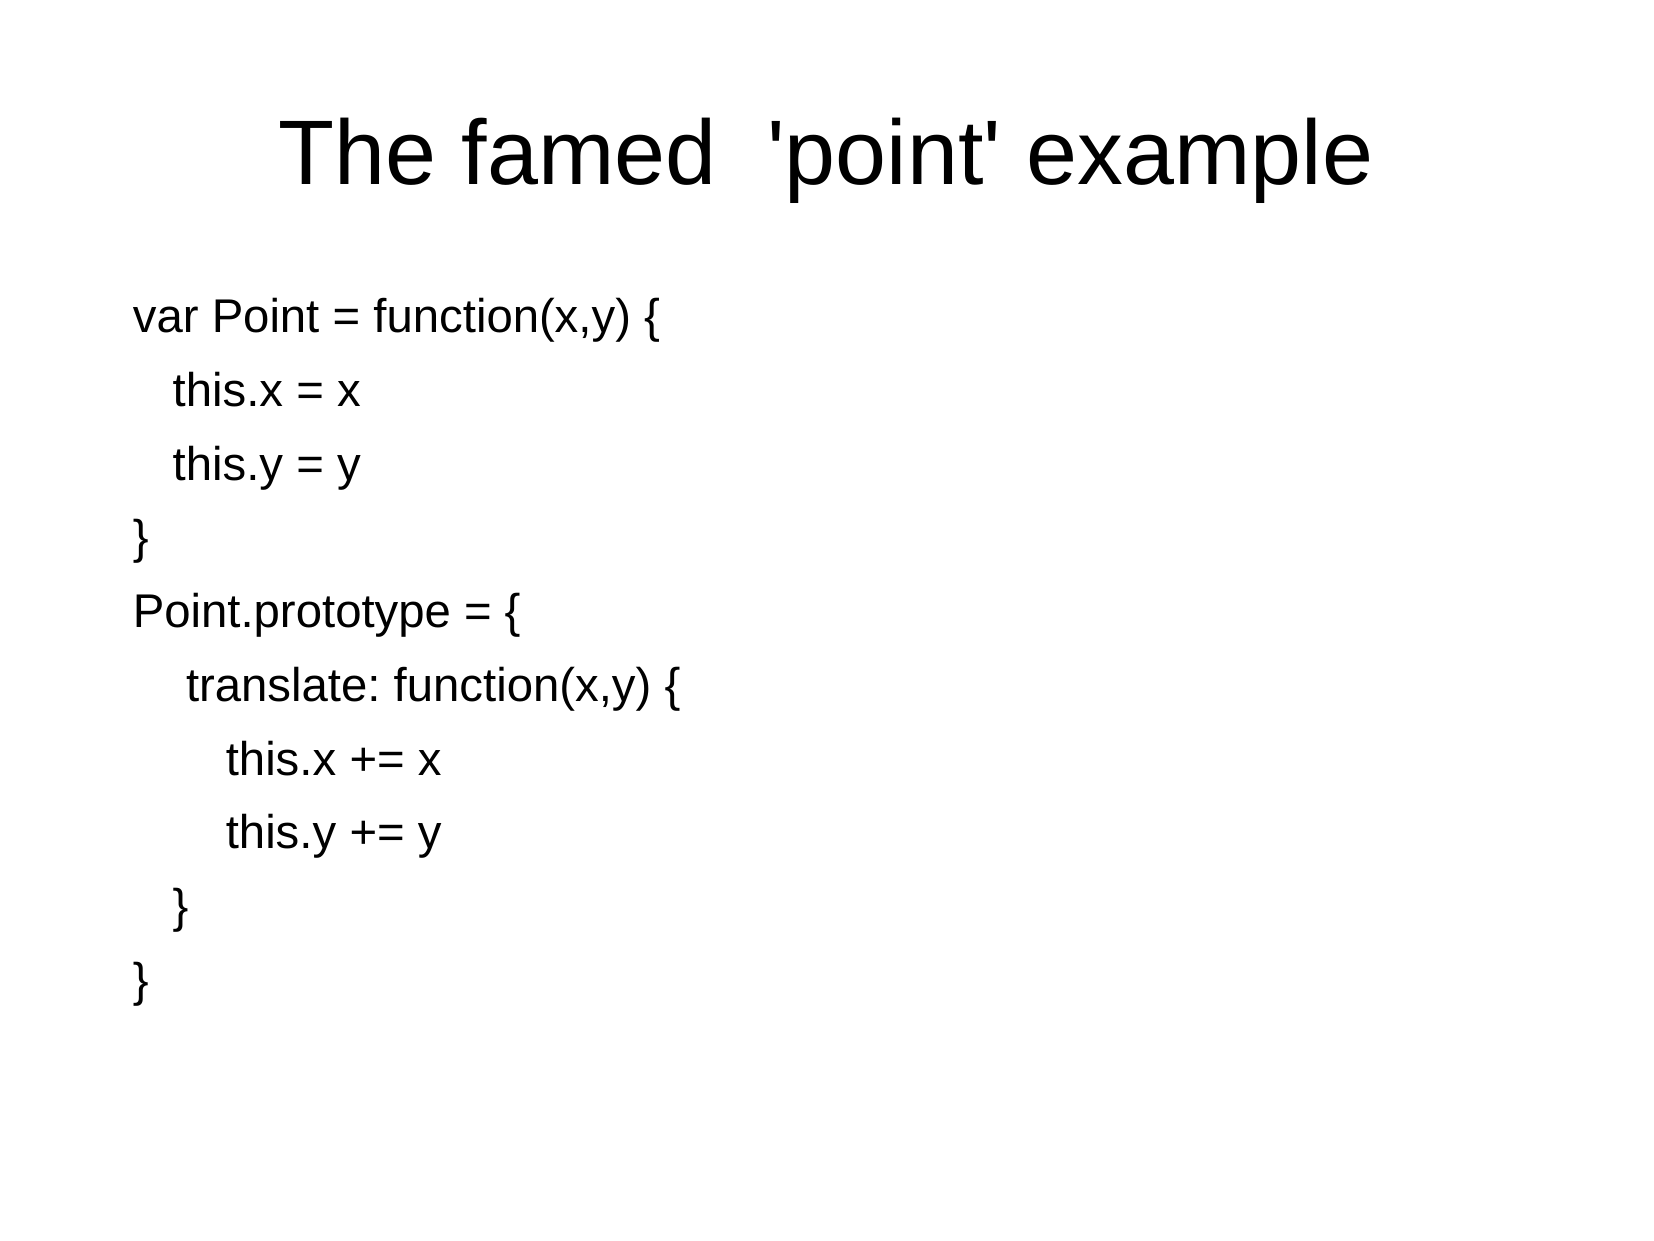

# The famed 'point' example
var Point = function(x,y) {
 this.x = x
 this.y = y
}
Point.prototype = {
 translate: function(x,y) {
 this.x += x
 this.y += y
 }
}